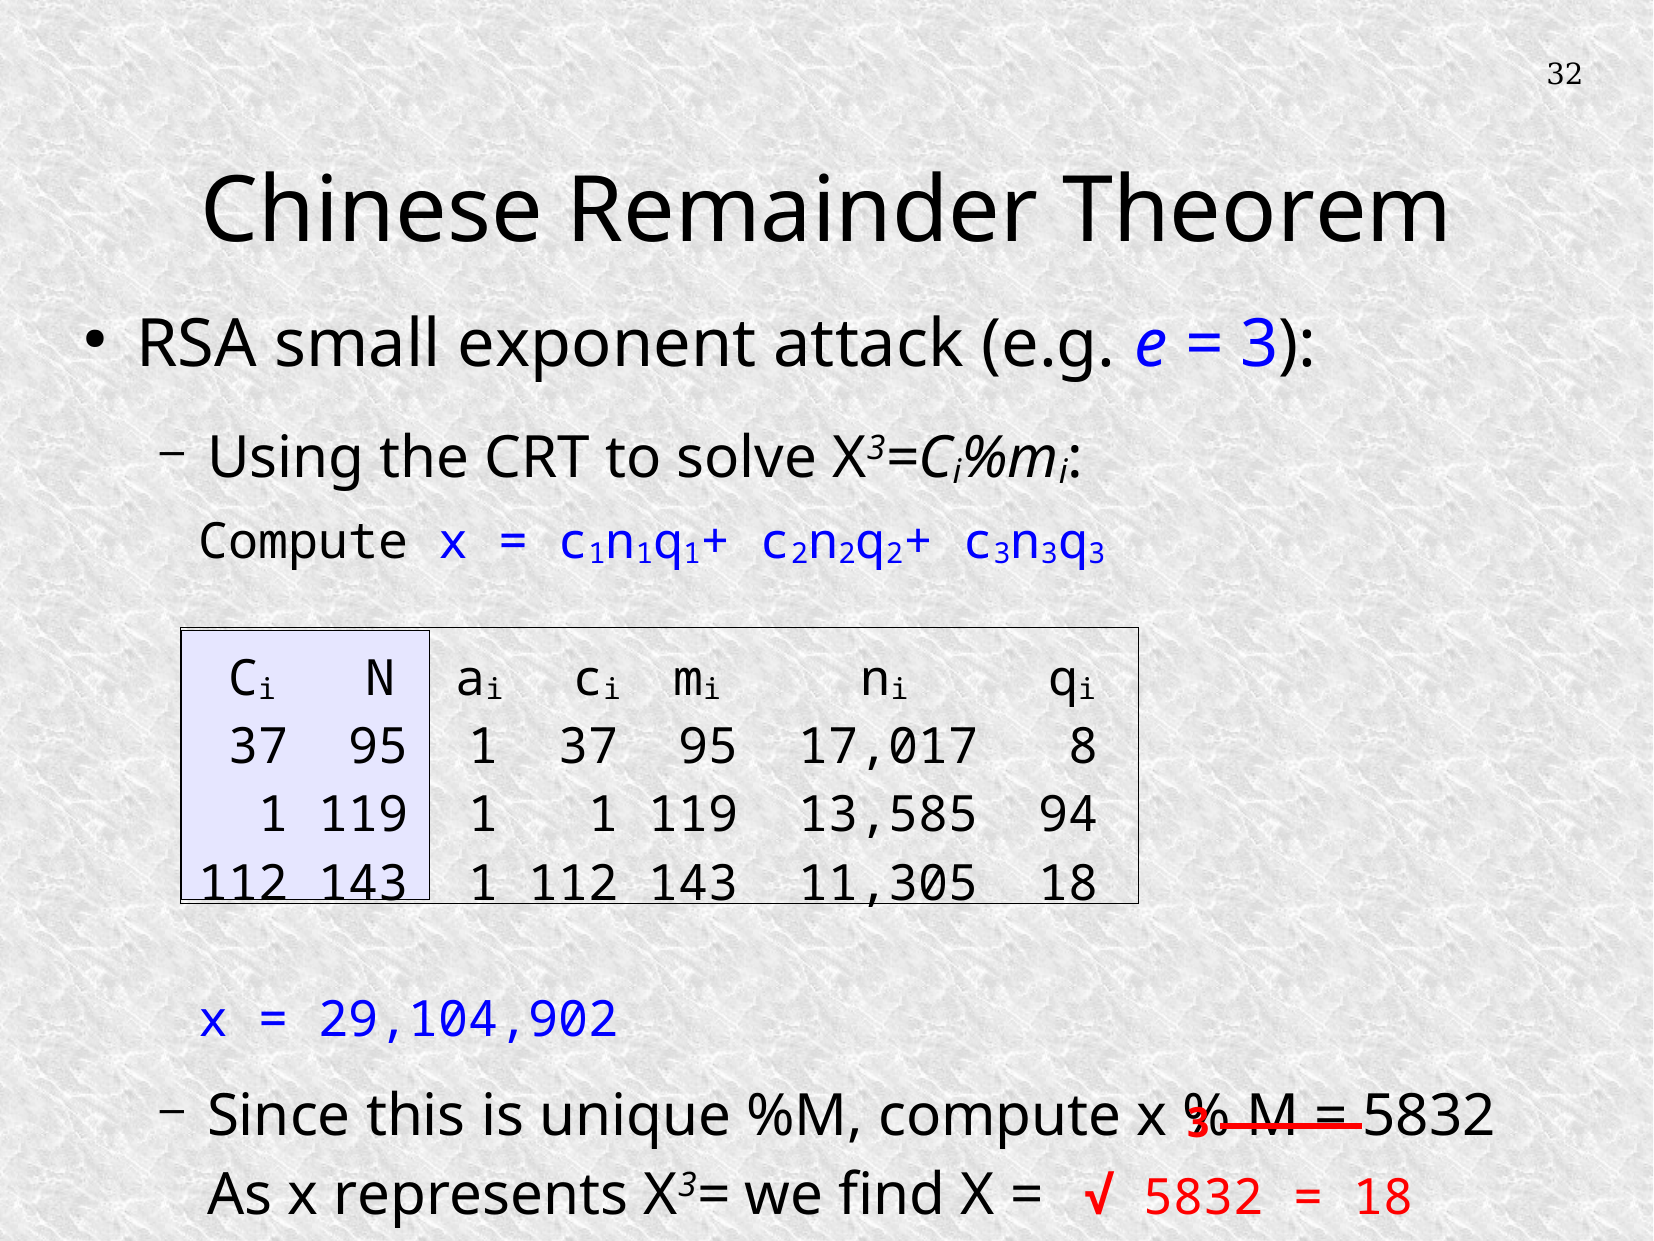

32
# Chinese Remainder Theorem
RSA small exponent attack (e.g. e = 3):
Using the CRT to solve X3=Ci%mi:
Since this is unique %M, compute x % M = 5832
As x represents X3= we find X = √ 5832 = 18
Compute x = c1n1q1+ c2n2q2+ c3n3q3
 Ci N ai ci mi ni qi
 37 95 1 37 95 17,017 8
 1 119 1 1 119 13,585 94
112 143 1 112 143 11,305 18
x = 29,104,902
 3